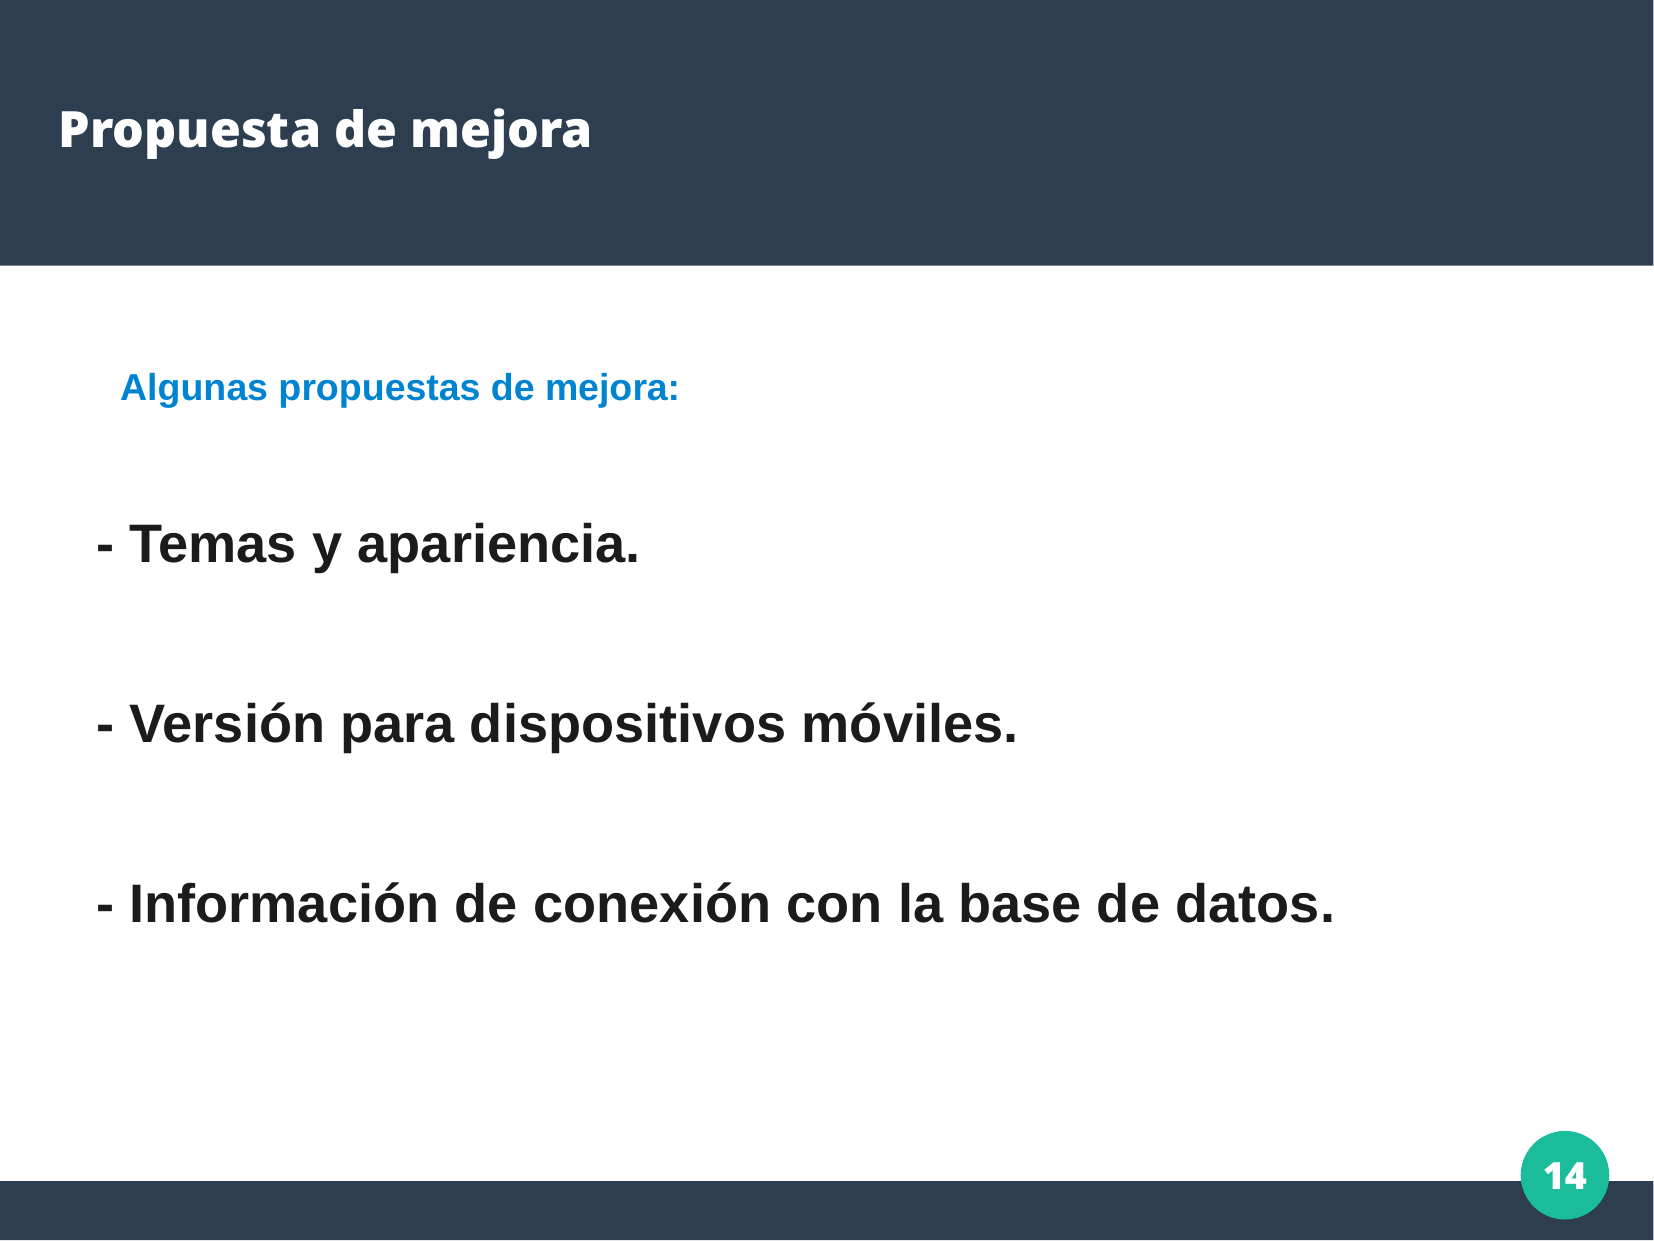

# Propuesta de mejora
Algunas propuestas de mejora:
- Temas y apariencia.
- Versión para dispositivos móviles.
- Información de conexión con la base de datos.
14